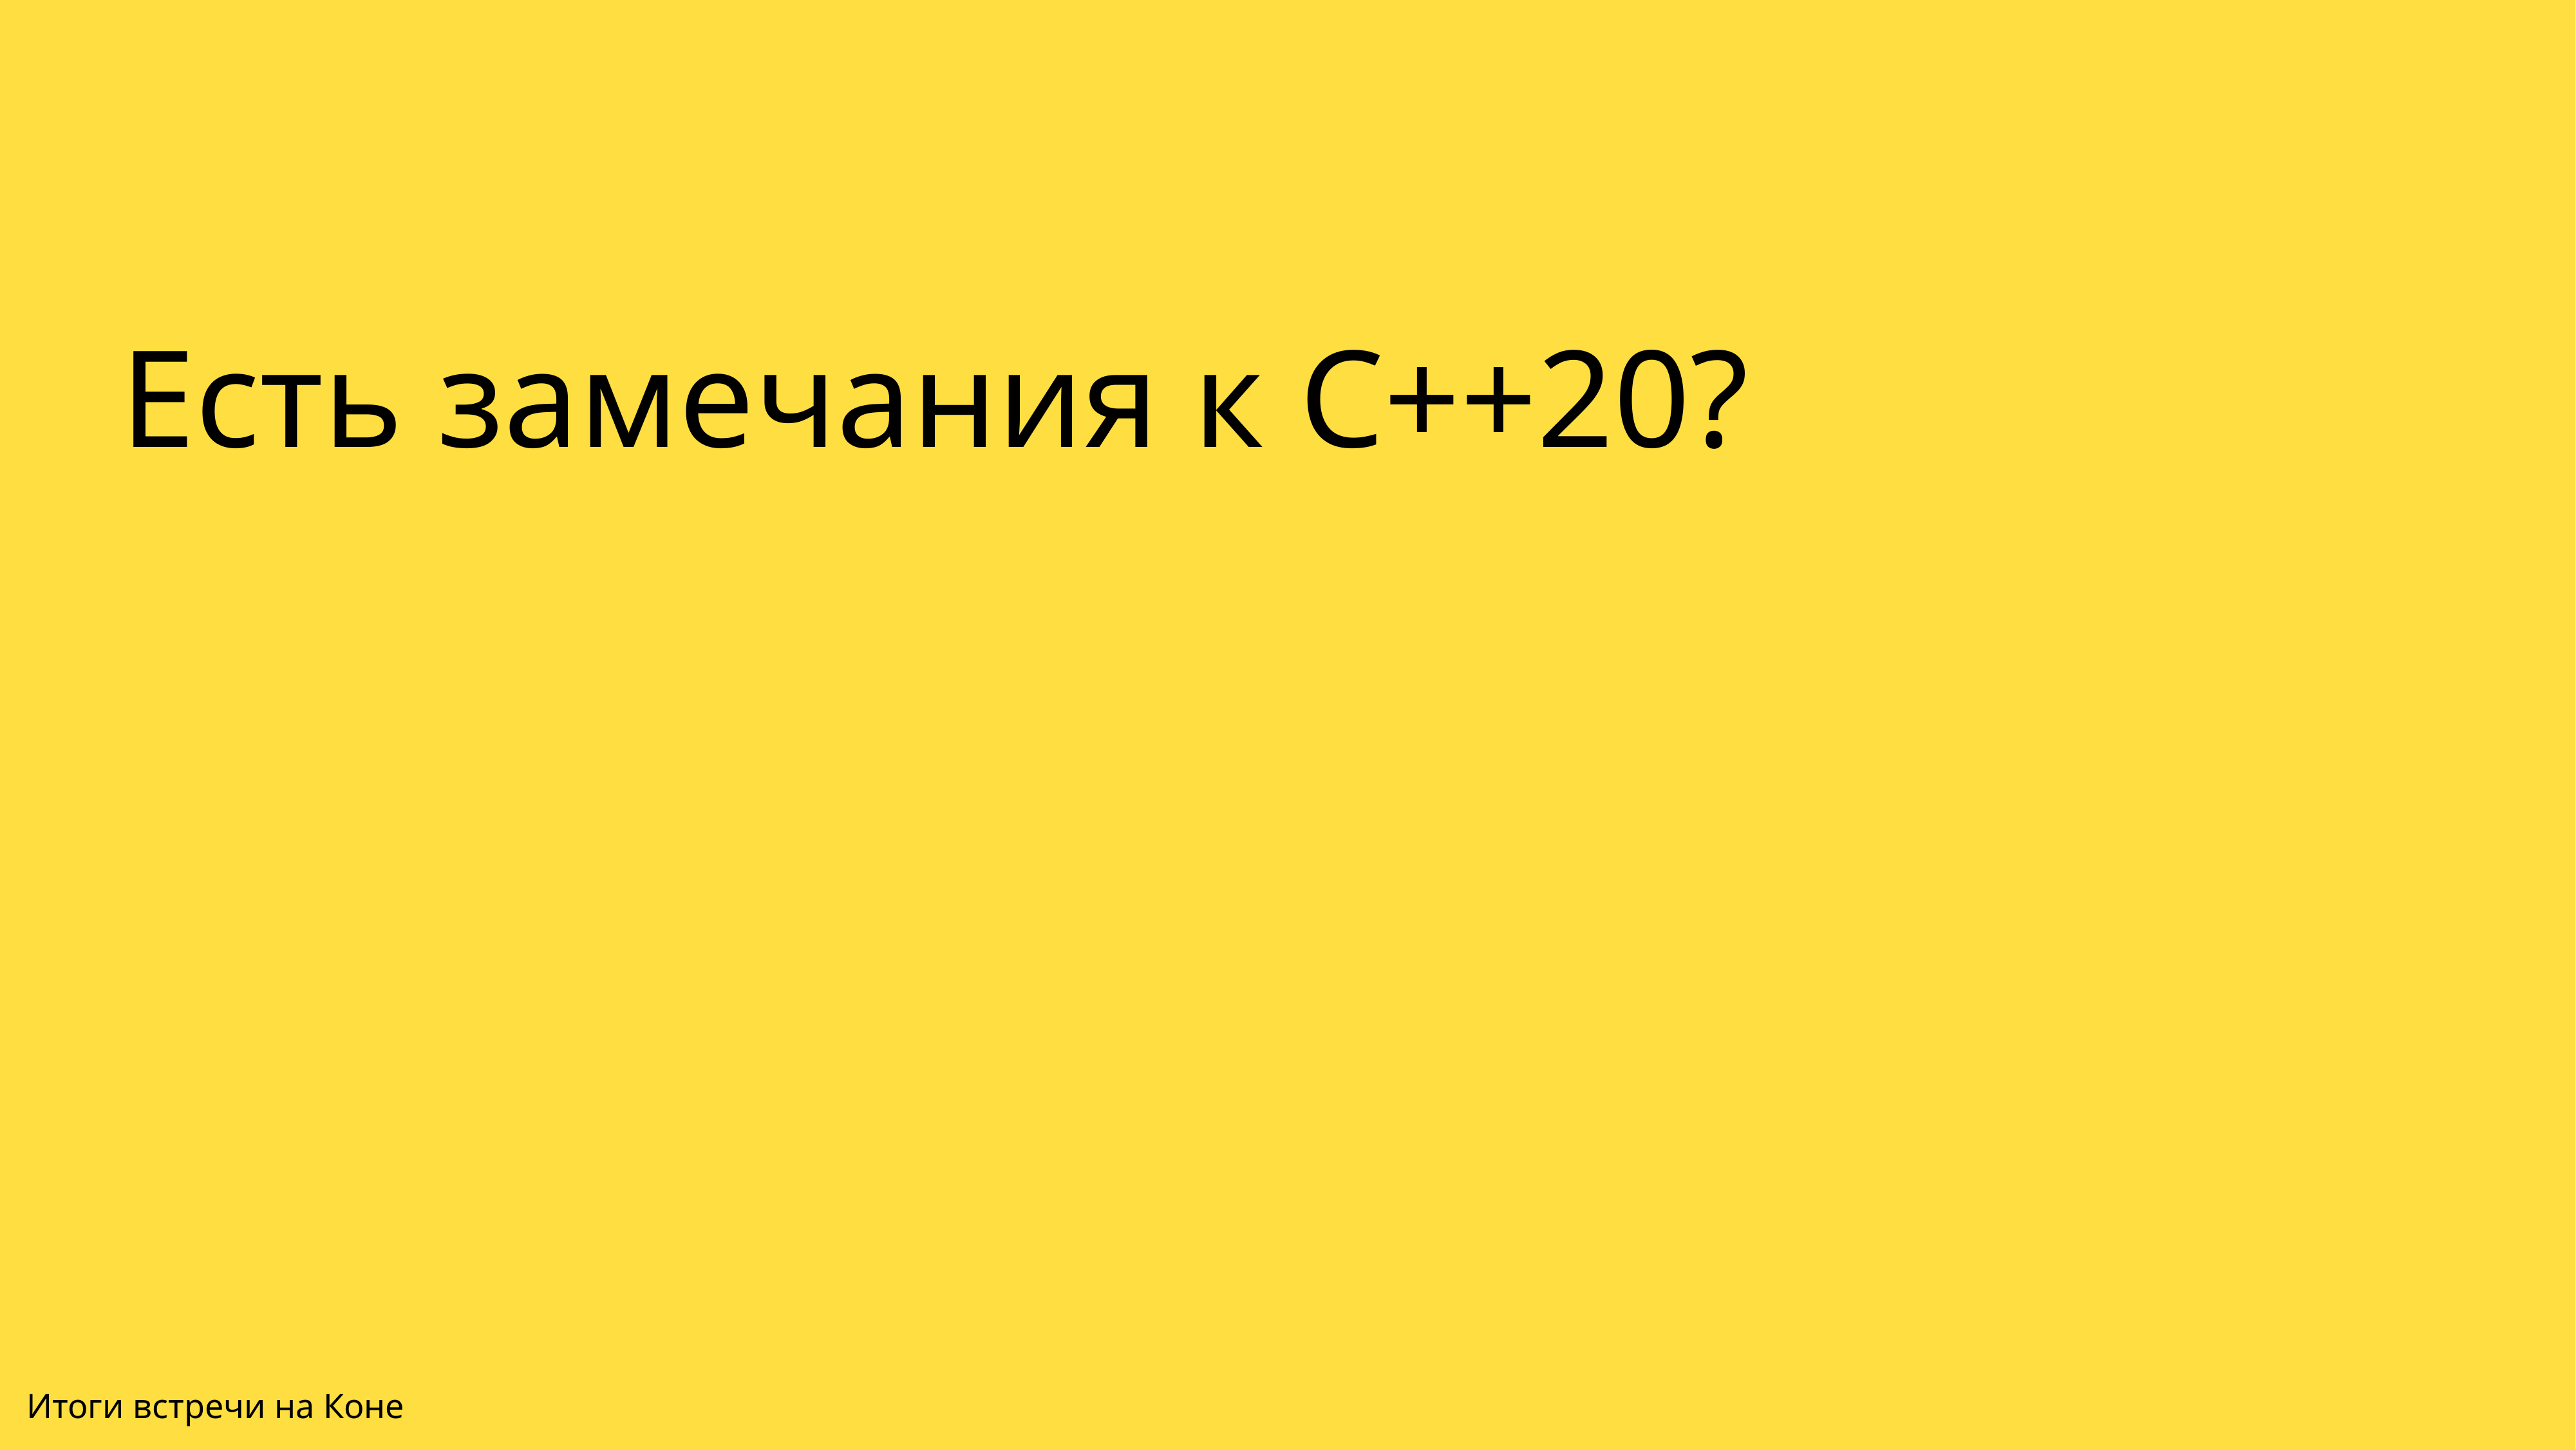

# Есть замечания к C++20?
Итоги встречи на Коне